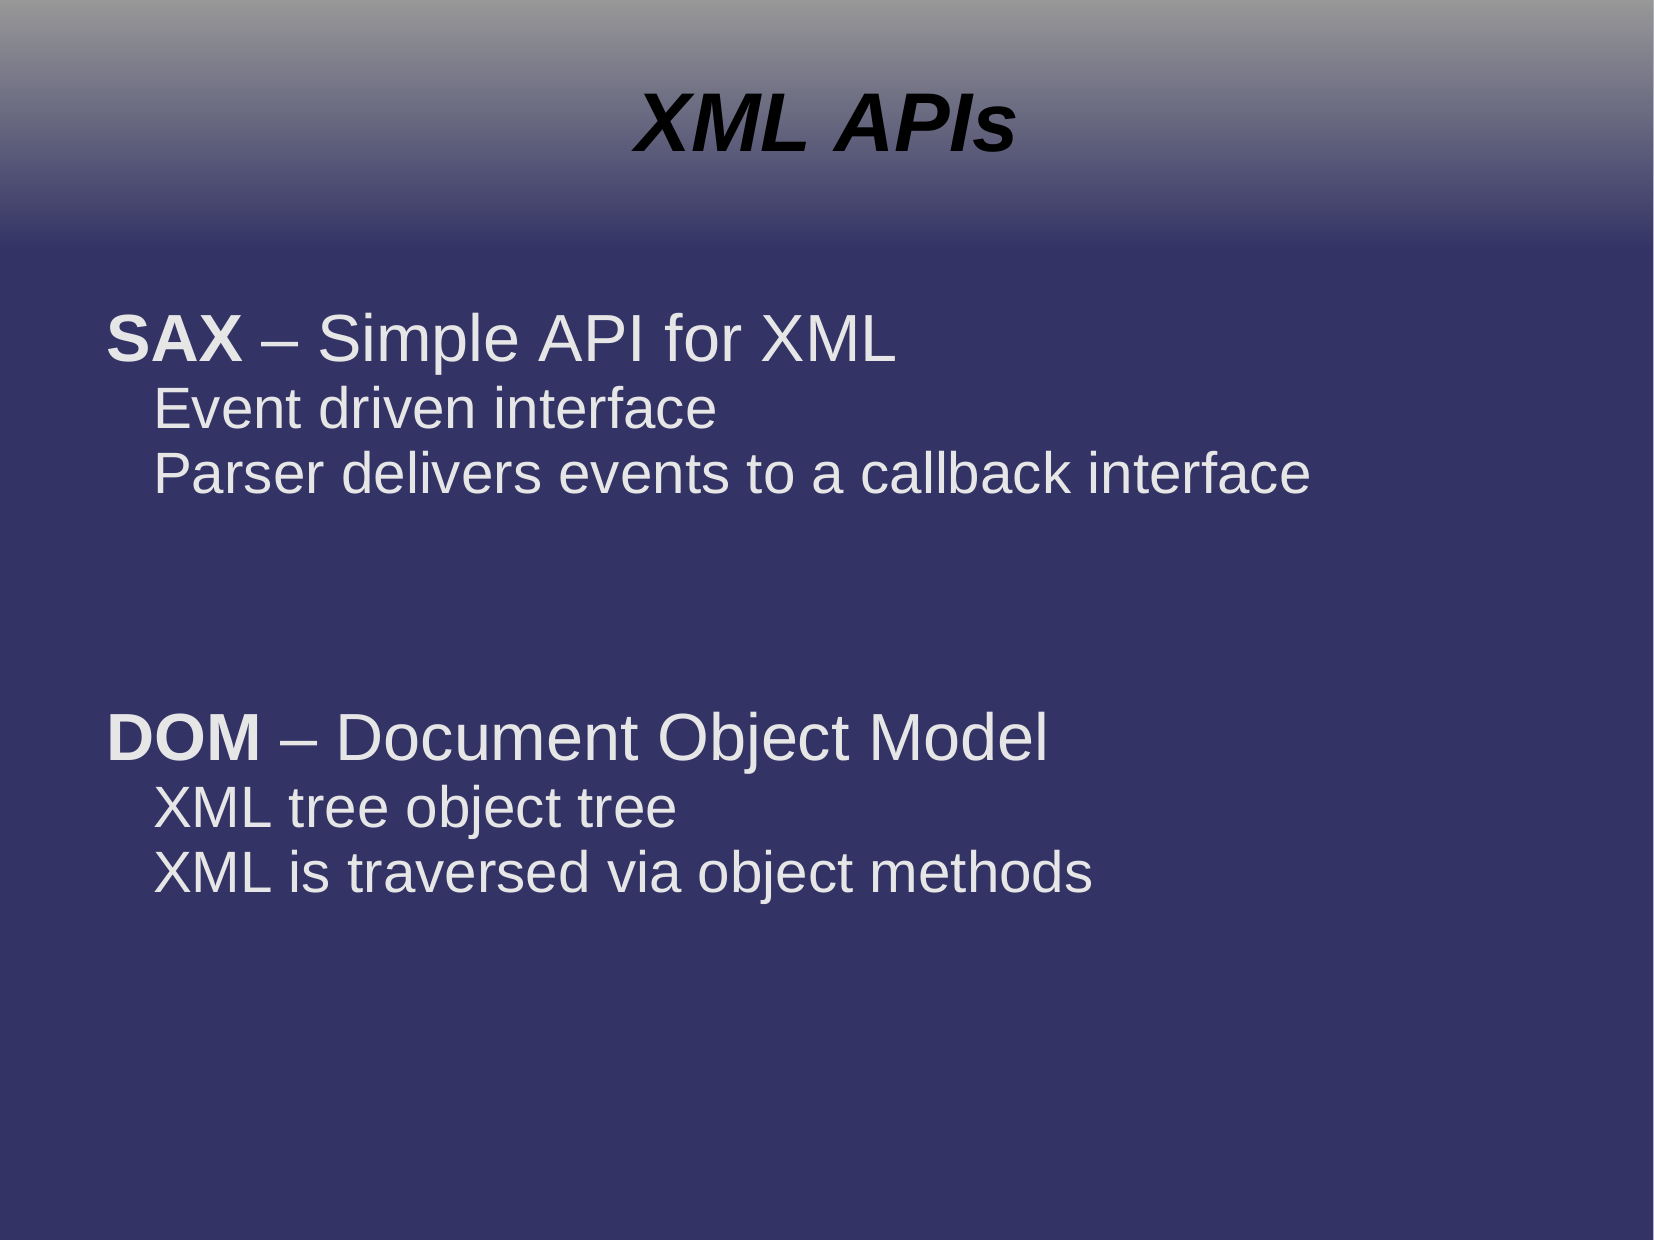

# XML APIs
SAX – Simple API for XML
Event driven interface
Parser delivers events to a callback interface
DOM – Document Object Model
XML tree object tree
XML is traversed via object methods